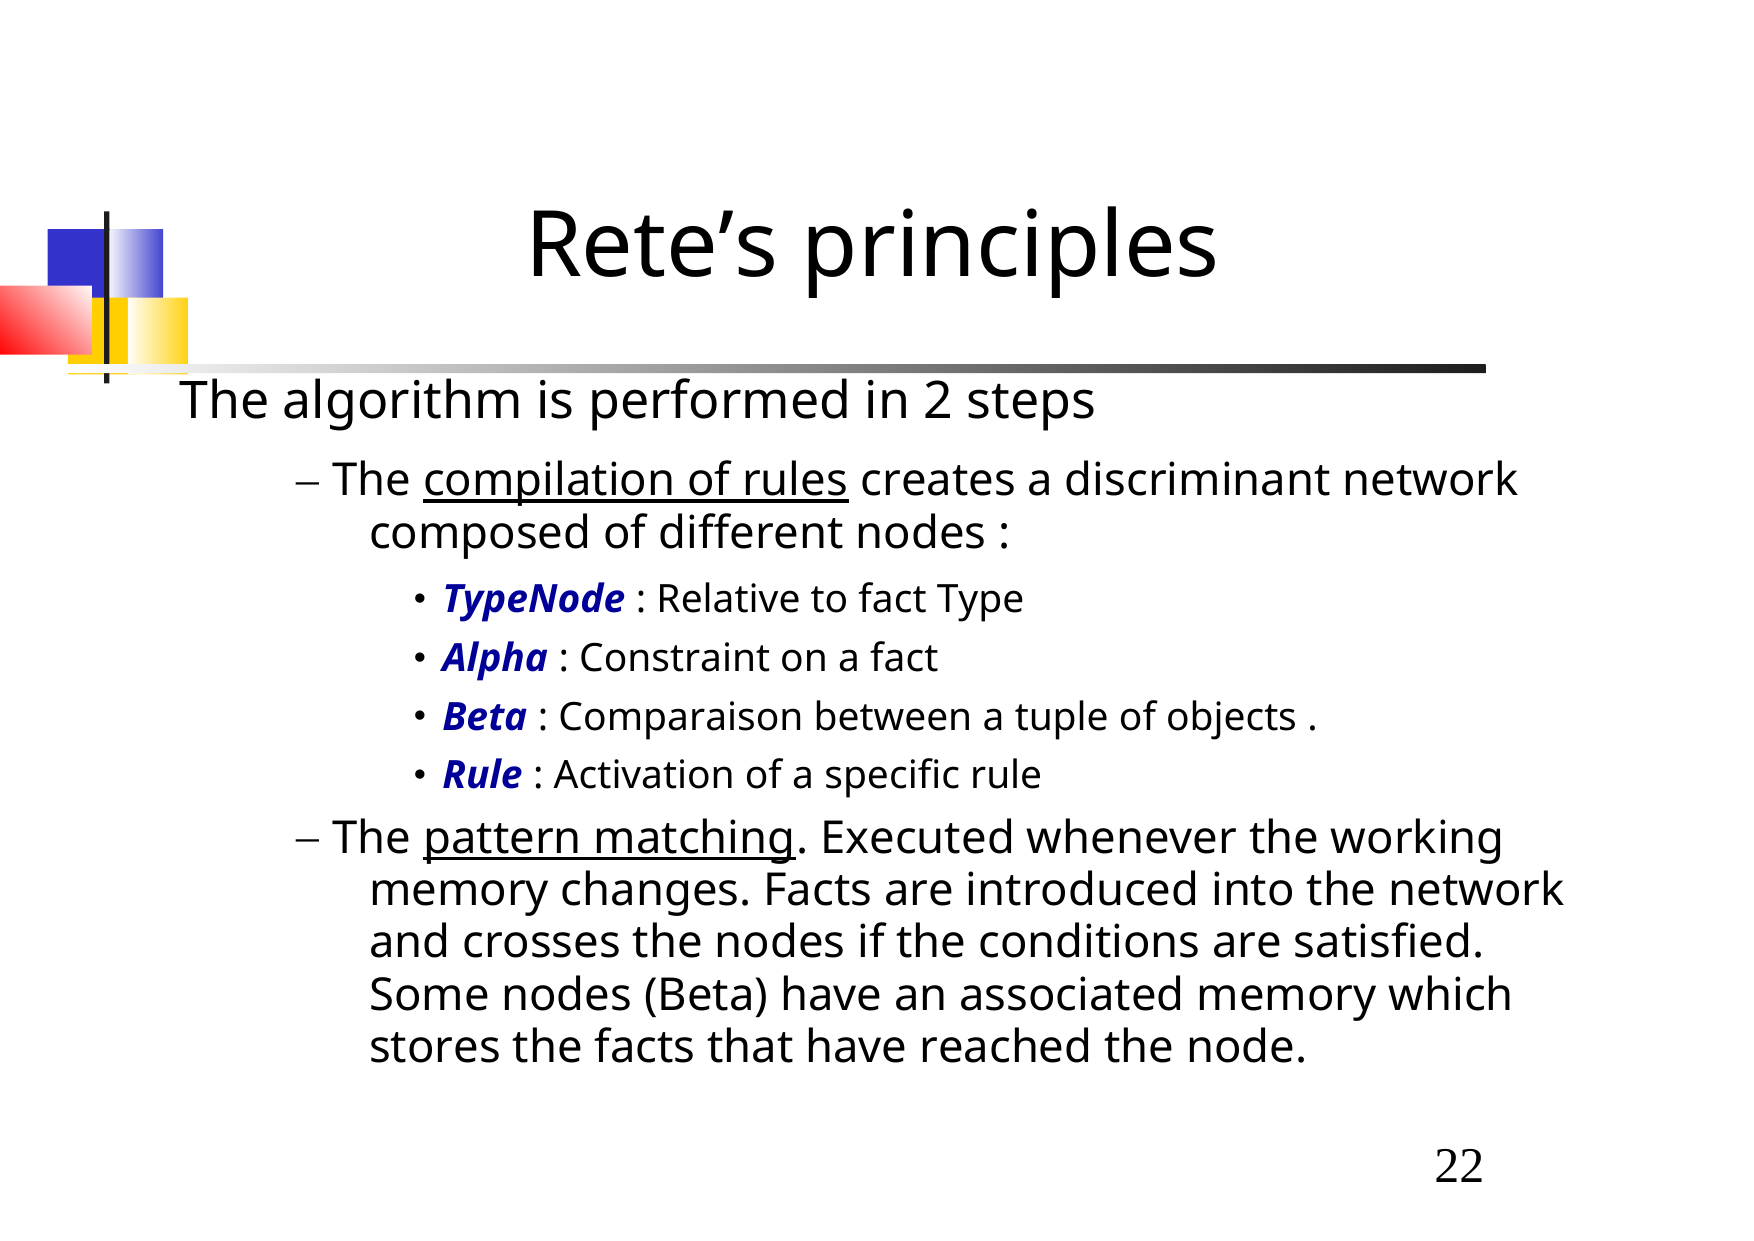

# Rete’s principles
The algorithm is performed in 2 steps
The compilation of rules creates a discriminant network composed of different nodes :
TypeNode : Relative to fact Type
Alpha : Constraint on a fact
Beta : Comparaison between a tuple of objects .
Rule : Activation of a specific rule
The pattern matching. Executed whenever the working memory changes. Facts are introduced into the network and crosses the nodes if the conditions are satisfied. Some nodes (Beta) have an associated memory which stores the facts that have reached the node.